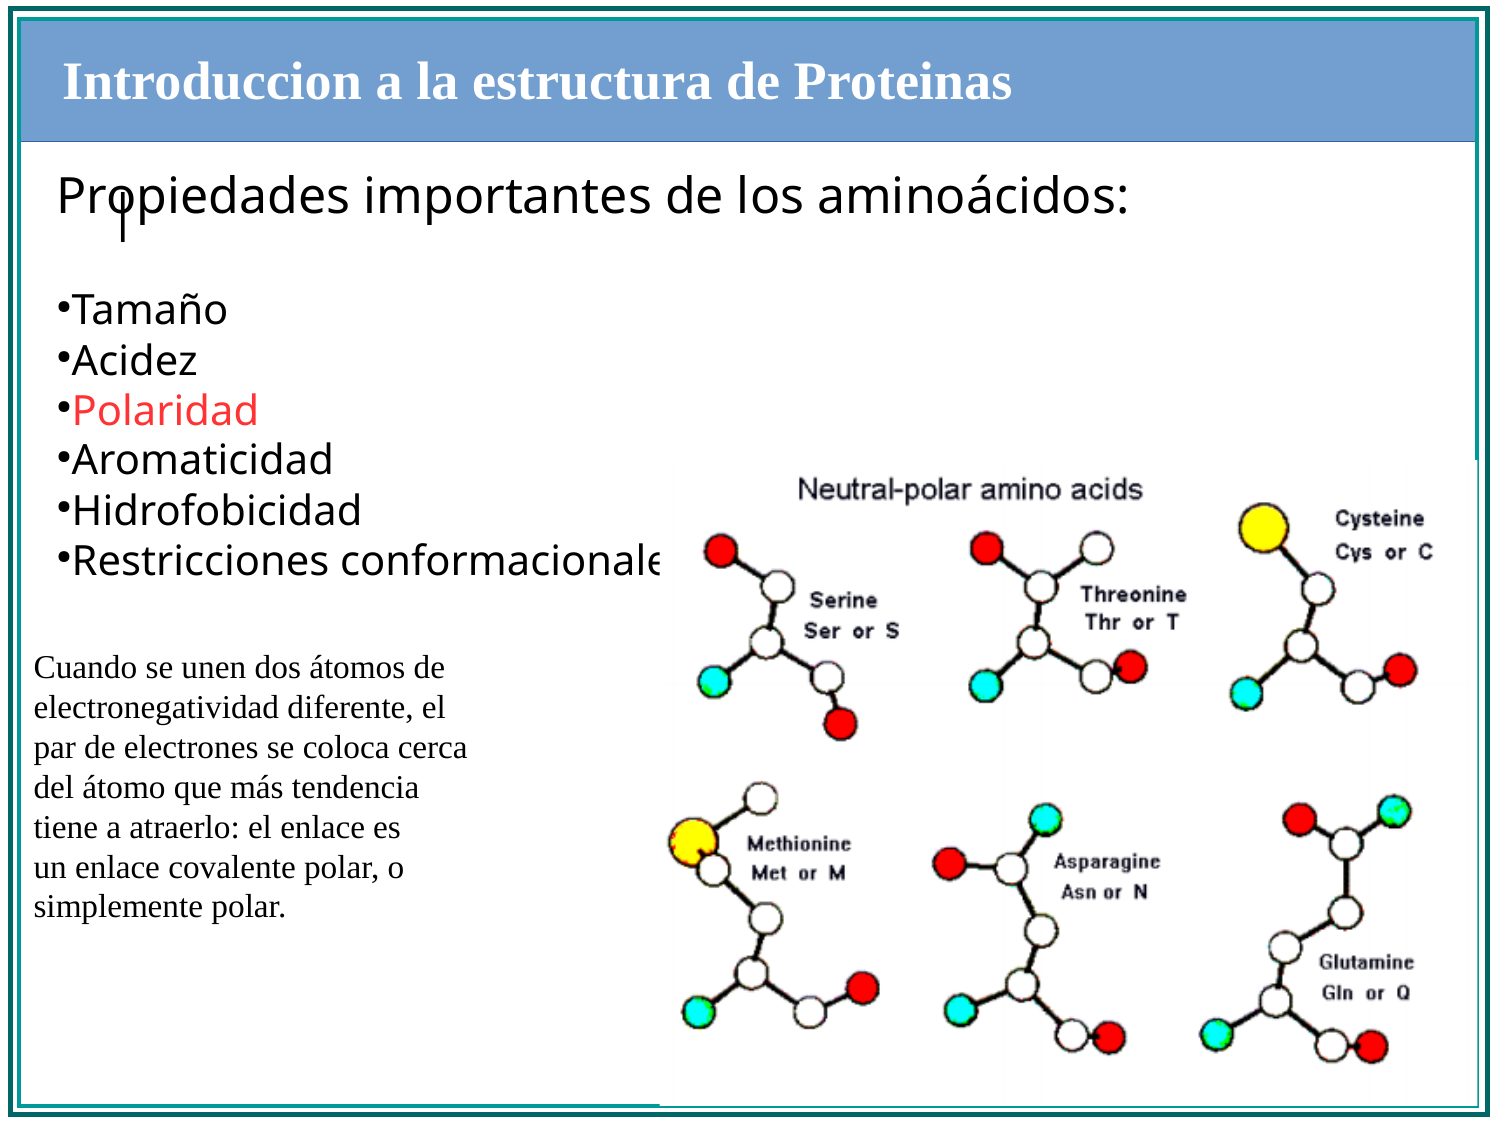

Introduccion a la estructura de Proteinas
Propiedades importantes de los aminoácidos:
Tamaño
Acidez
Polaridad
Aromaticidad
Hidrofobicidad
Restricciones conformacionales
|
Cuando se unen dos átomos de electronegatividad diferente, el par de electrones se coloca cerca del átomo que más tendencia tiene a atraerlo: el enlace es un enlace covalente polar, o simplemente polar.